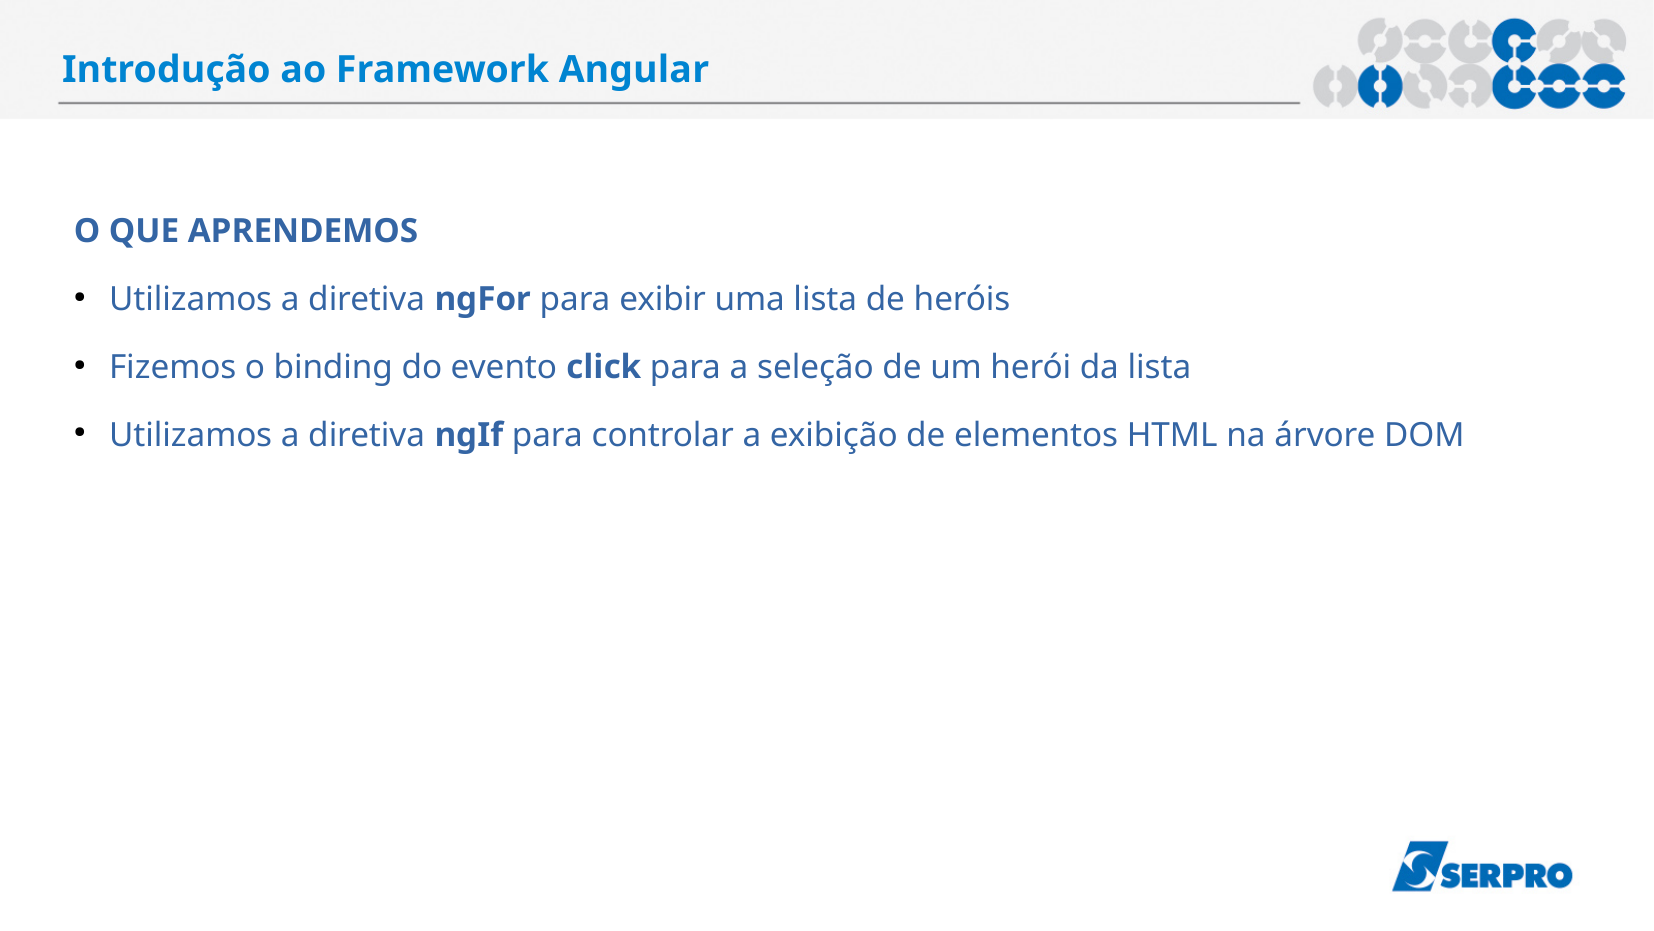

Introdução ao Framework Angular
O QUE APRENDEMOS
Utilizamos a diretiva ngFor para exibir uma lista de heróis
Fizemos o binding do evento click para a seleção de um herói da lista
Utilizamos a diretiva ngIf para controlar a exibição de elementos HTML na árvore DOM